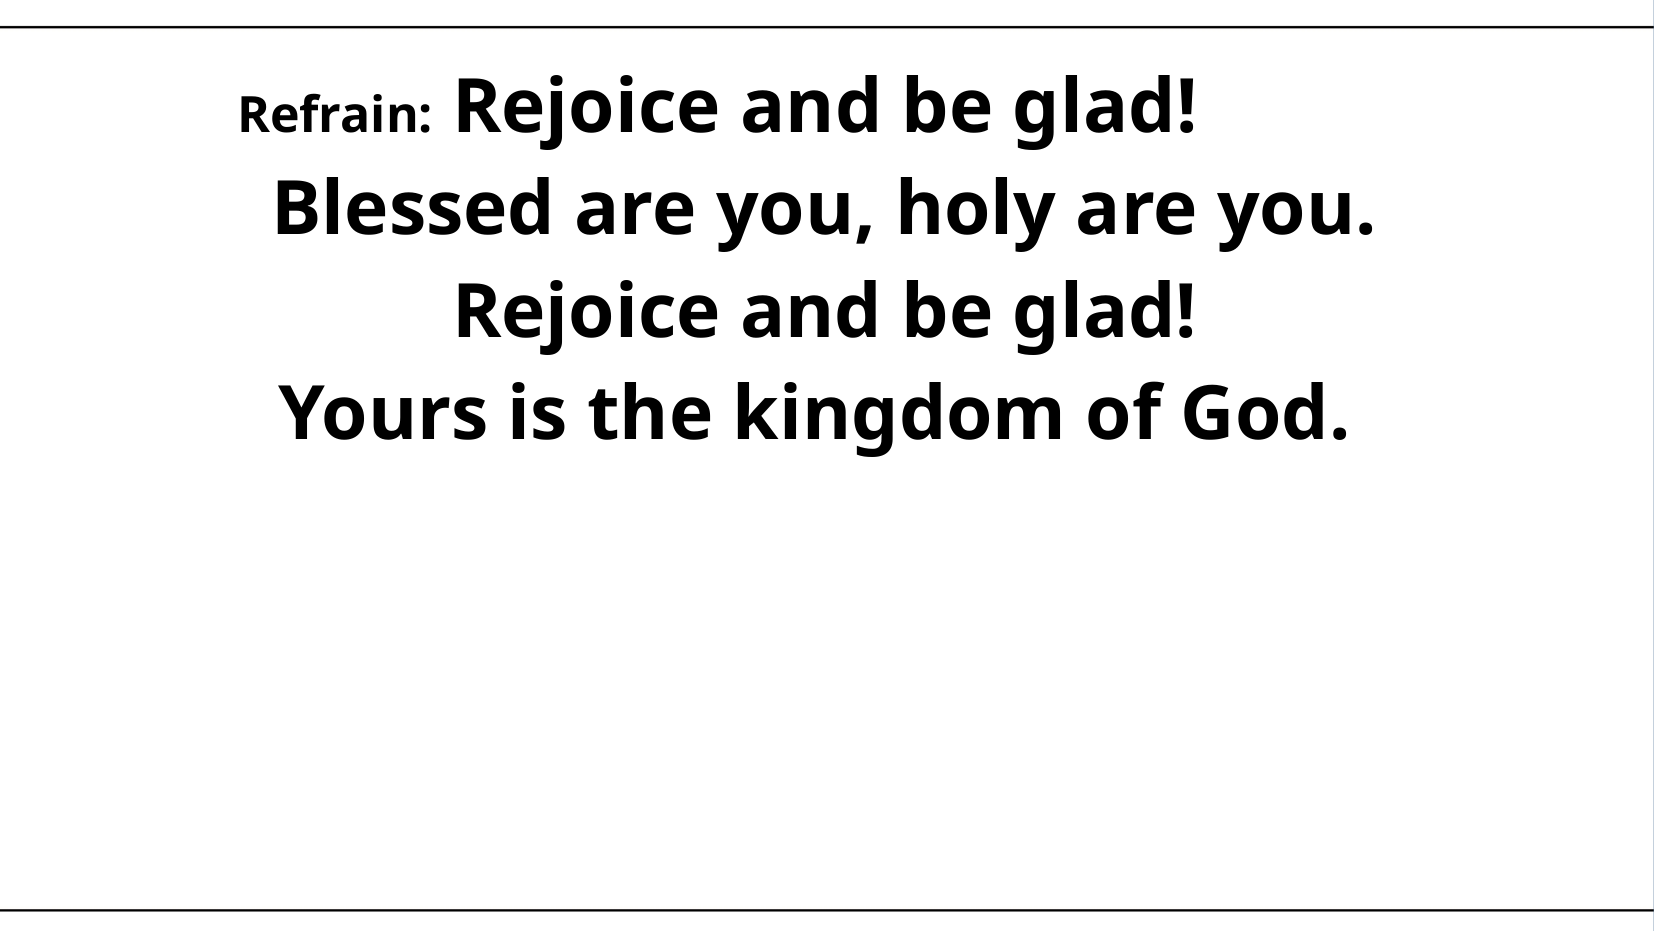

Refrain: Rejoice and be glad!
Blessed are you, holy are you.
Rejoice and be glad!
Yours is the kingdom of God.